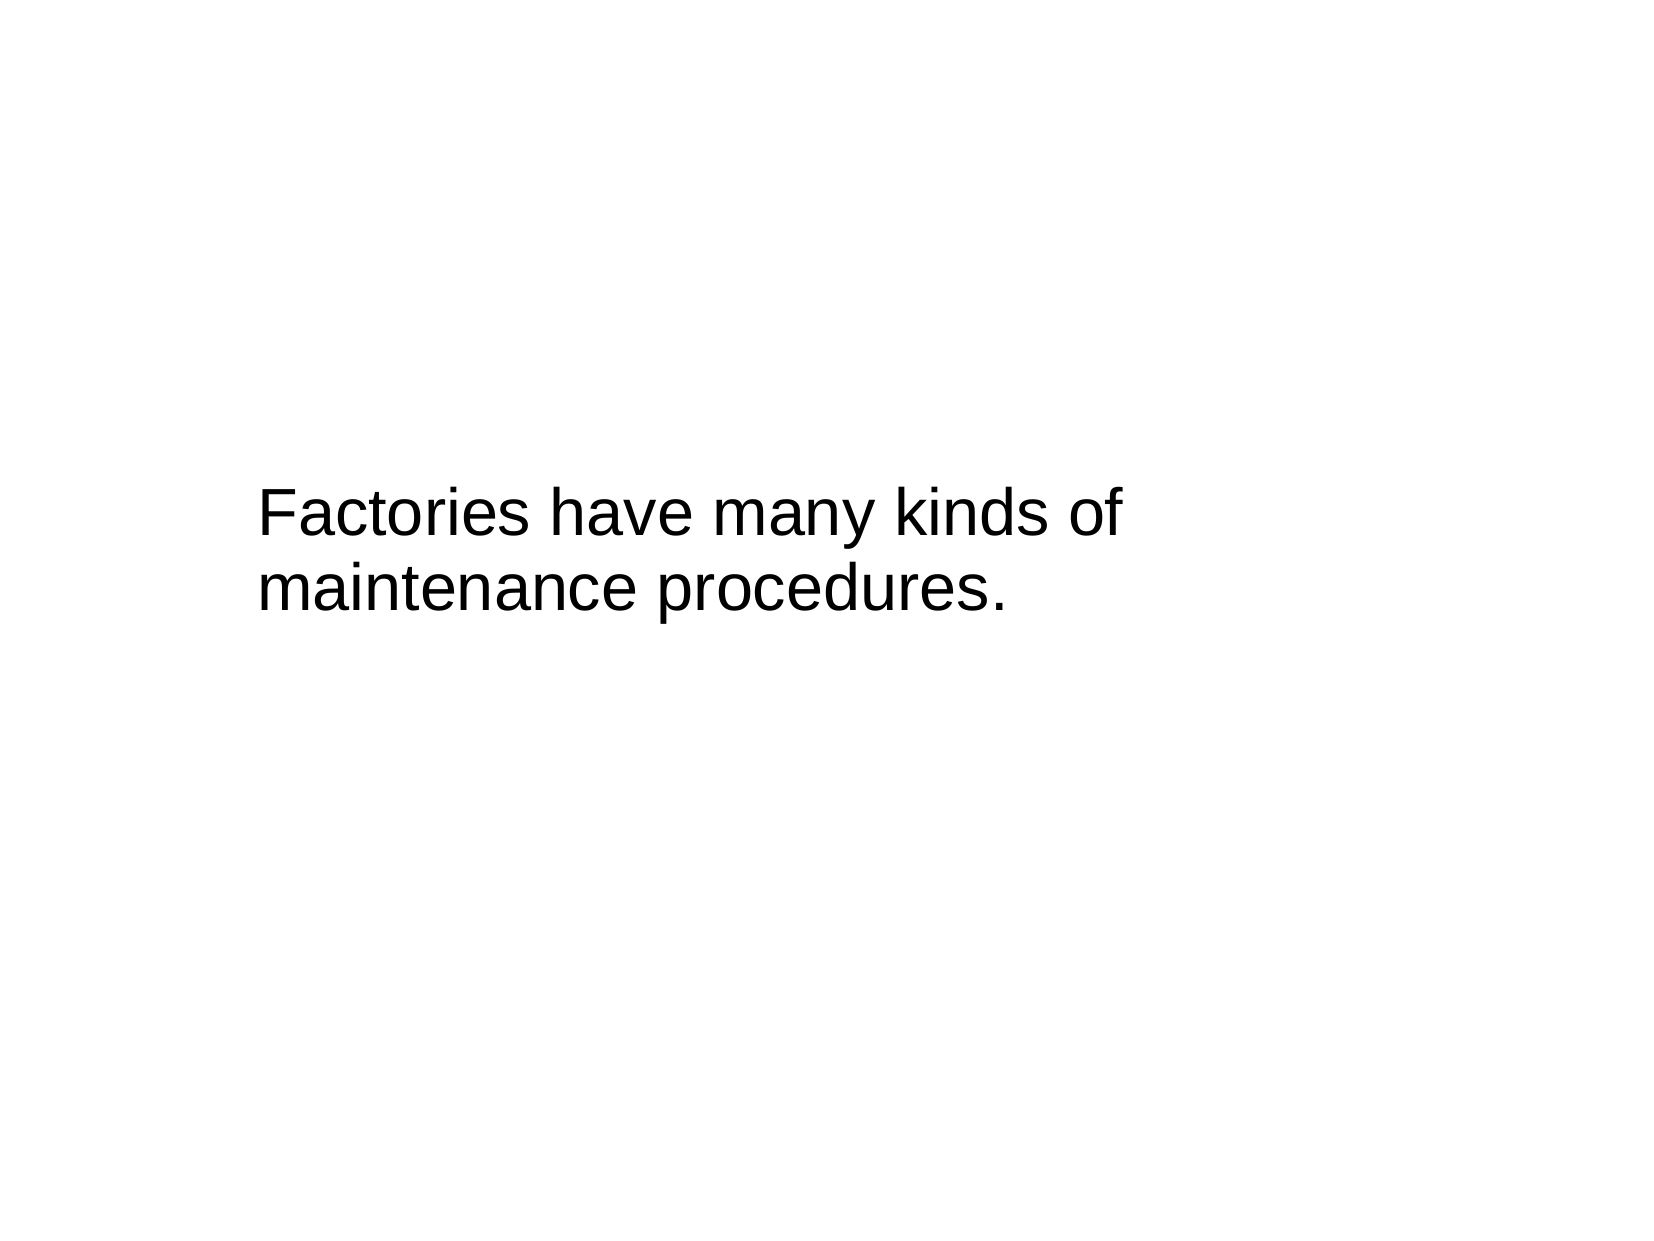

Factories have many kinds of maintenance procedures.